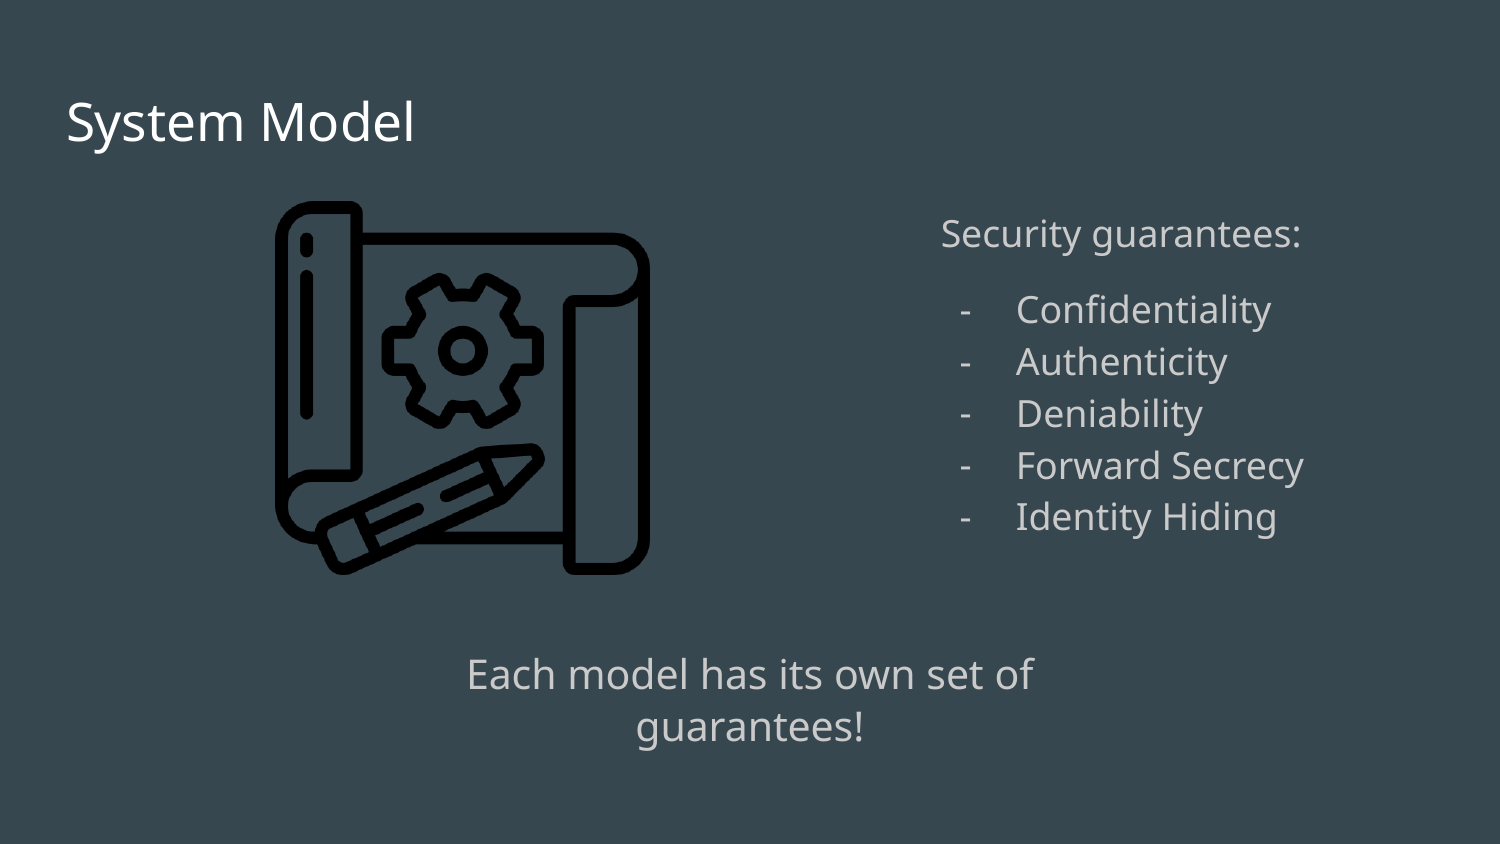

# System Model
Security guarantees:
Confidentiality
Authenticity
Deniability
Forward Secrecy
Identity Hiding
Each model has its own set of guarantees!